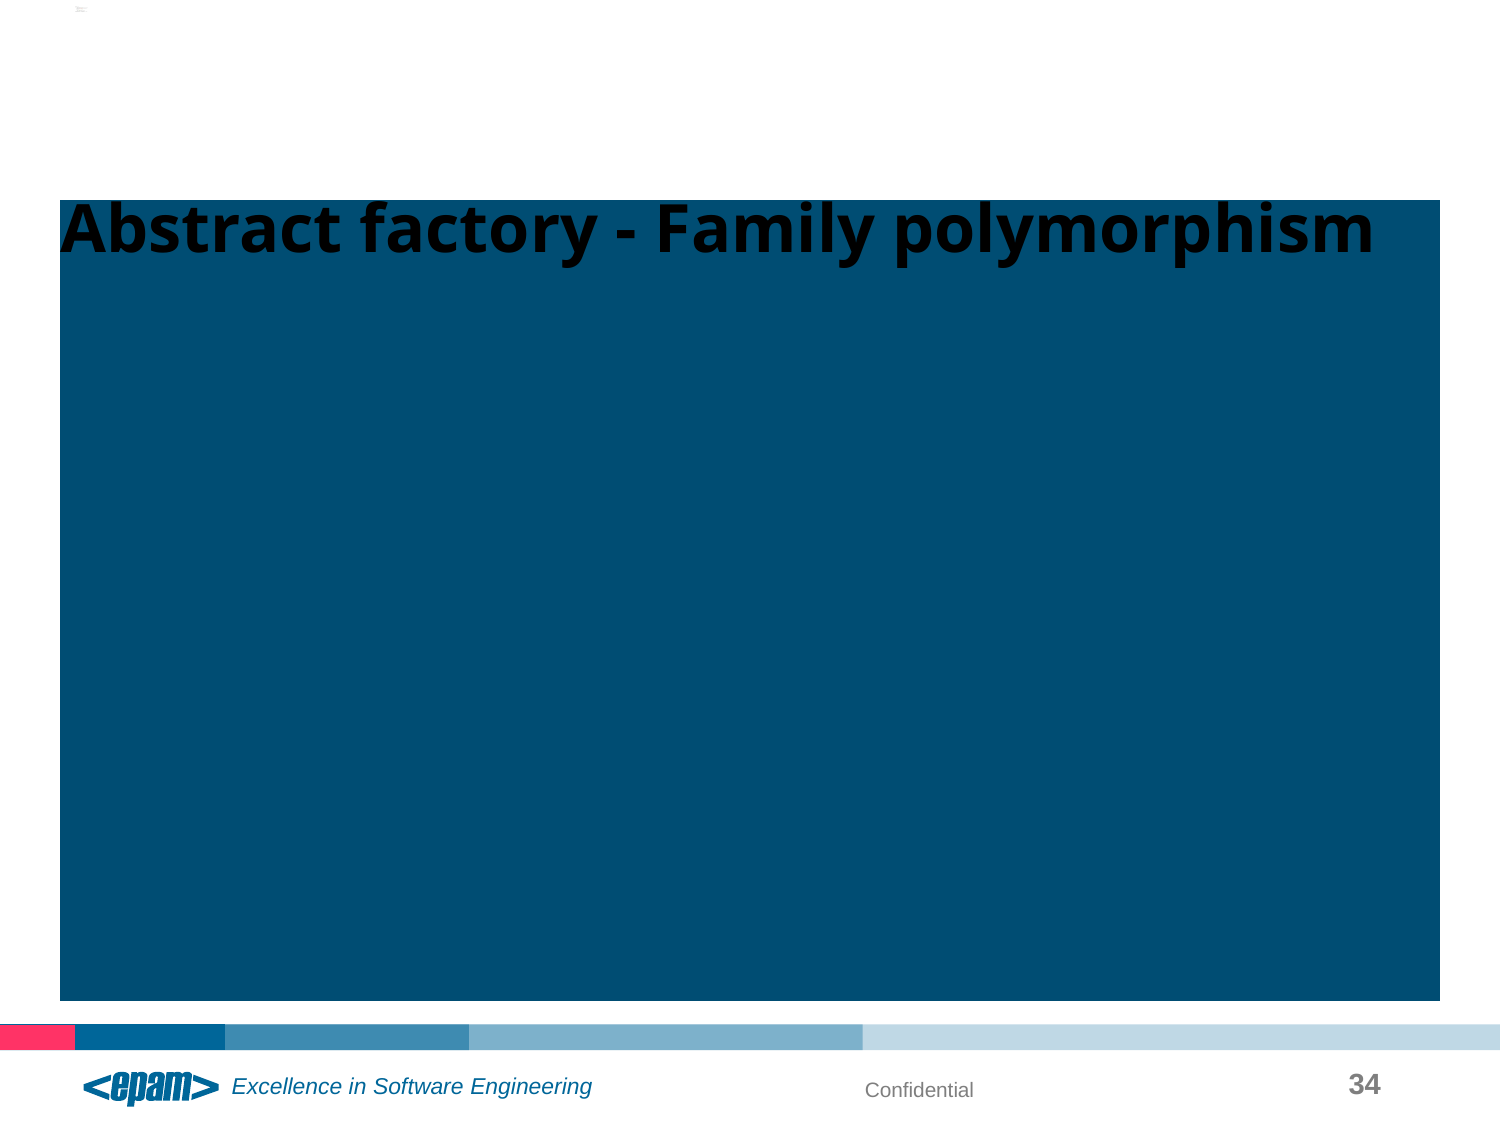

# Advantages of FP:
Impossible to mix products from different factories.
 val vista = get(“vista")
 val window1: vista.Window =
 vista.createWindow(vista.createScrollbar())
 val window2 = // type error
 vista.createWindow(
 get("default").createScrollbar())
Singleton factories are trivial to implement.
Implementation classes are easily hidden from clients.
Abstract factory - Family polymorphism
Confidential